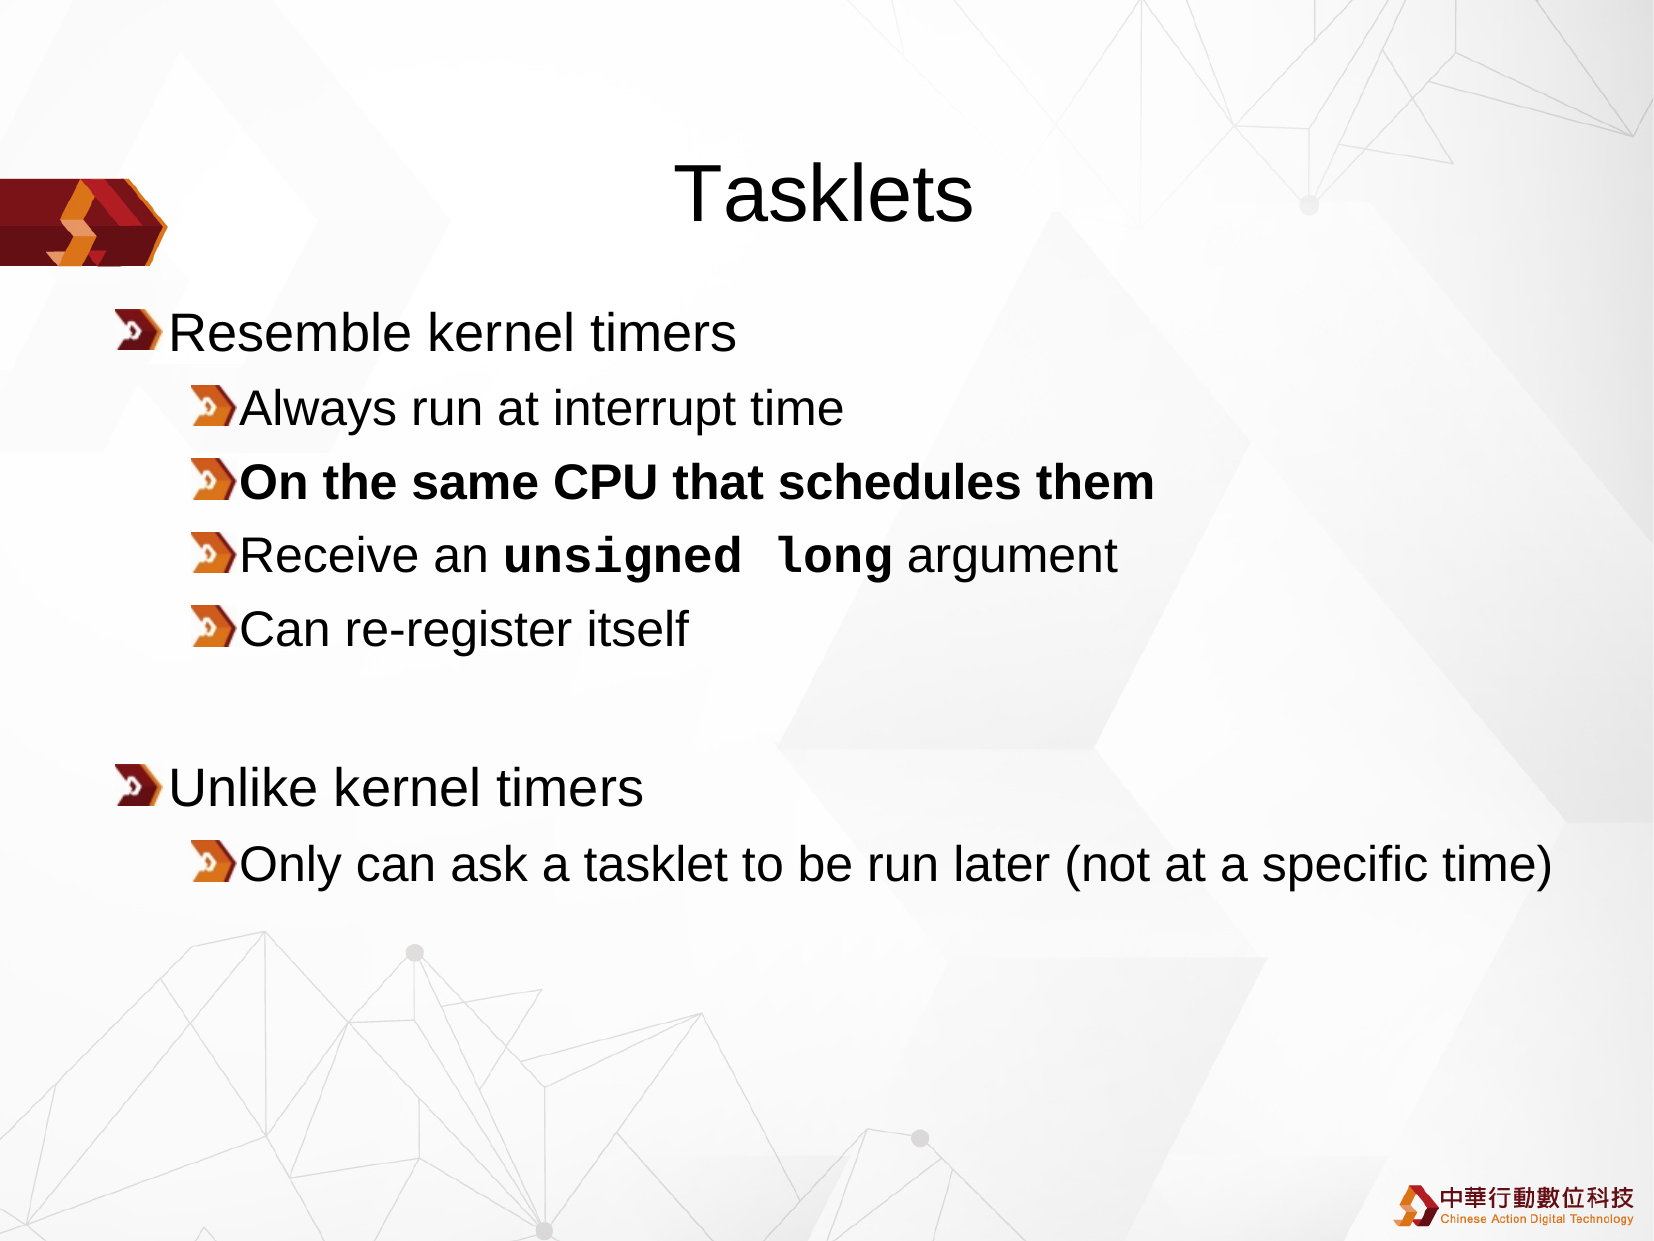

# Tasklets
Resemble kernel timers
Always run at interrupt time
On the same CPU that schedules them
Receive an unsigned long argument
Can re-register itself
Unlike kernel timers
Only can ask a tasklet to be run later (not at a specific time)